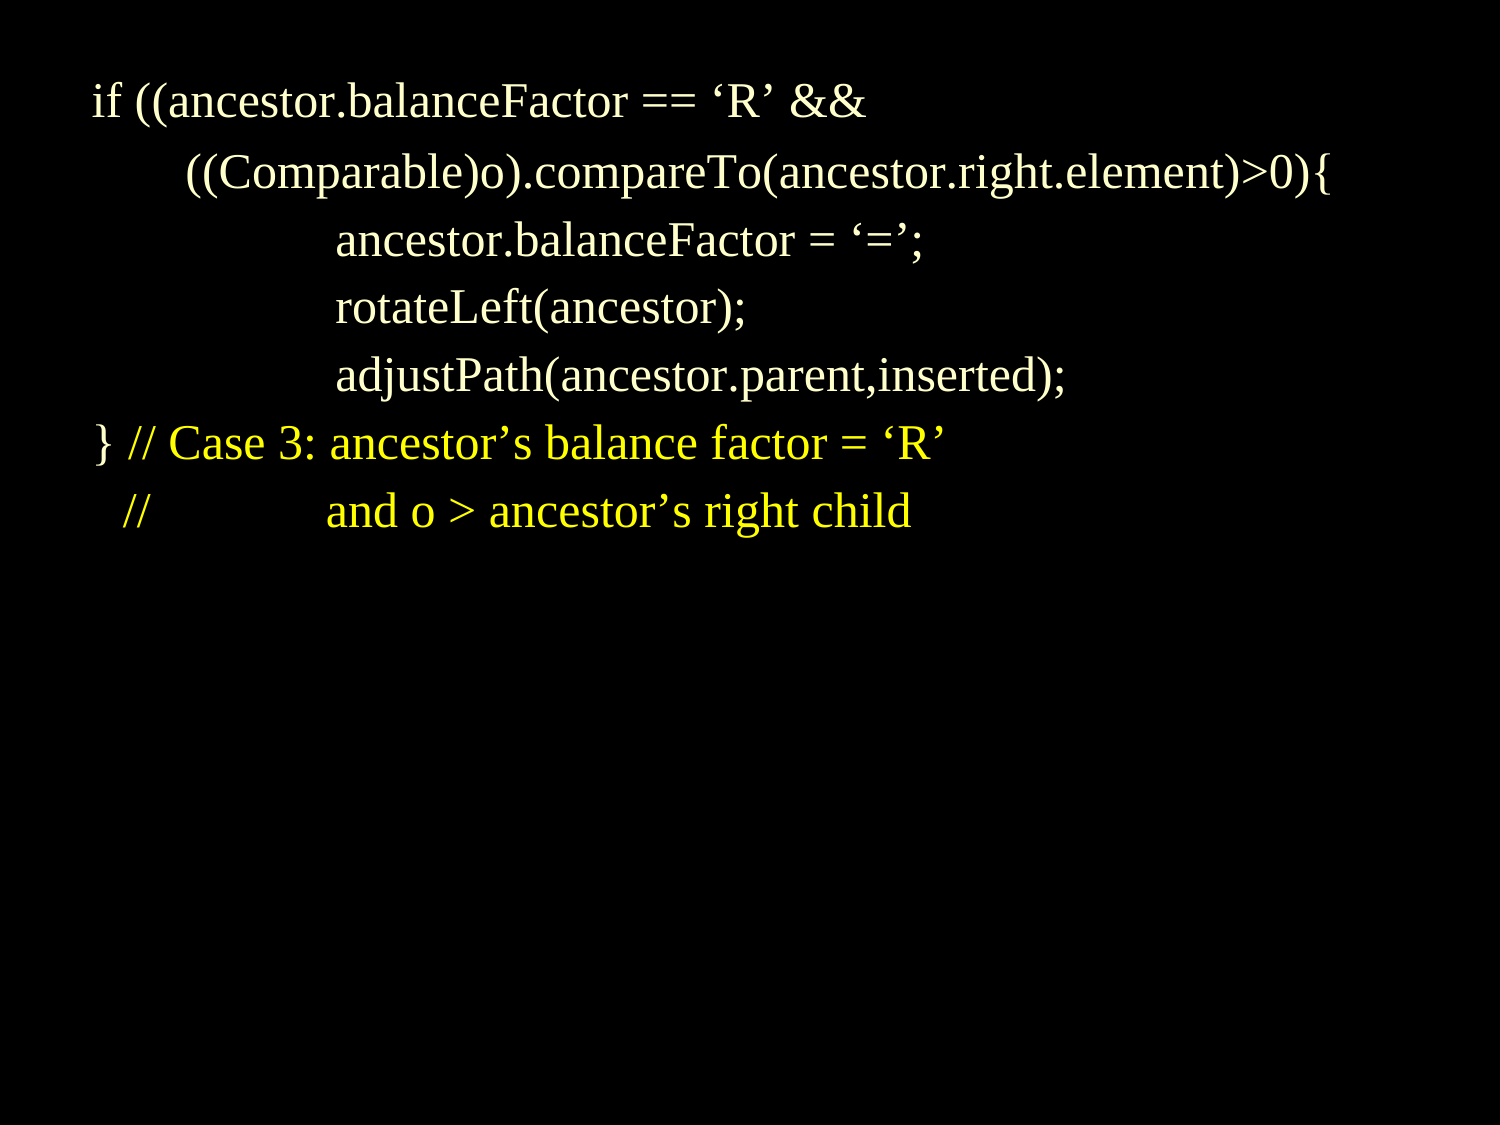

# if ((ancestor.balanceFactor == ‘R’ &&
		((Comparable)o).compareTo(ancestor.right.element)>0){
			ancestor.balanceFactor = ‘=’;
			rotateLeft(ancestor);
			adjustPath(ancestor.parent,inserted);
	} // Case 3: ancestor’s balance factor = ‘R’
 // and o > ancestor’s right child